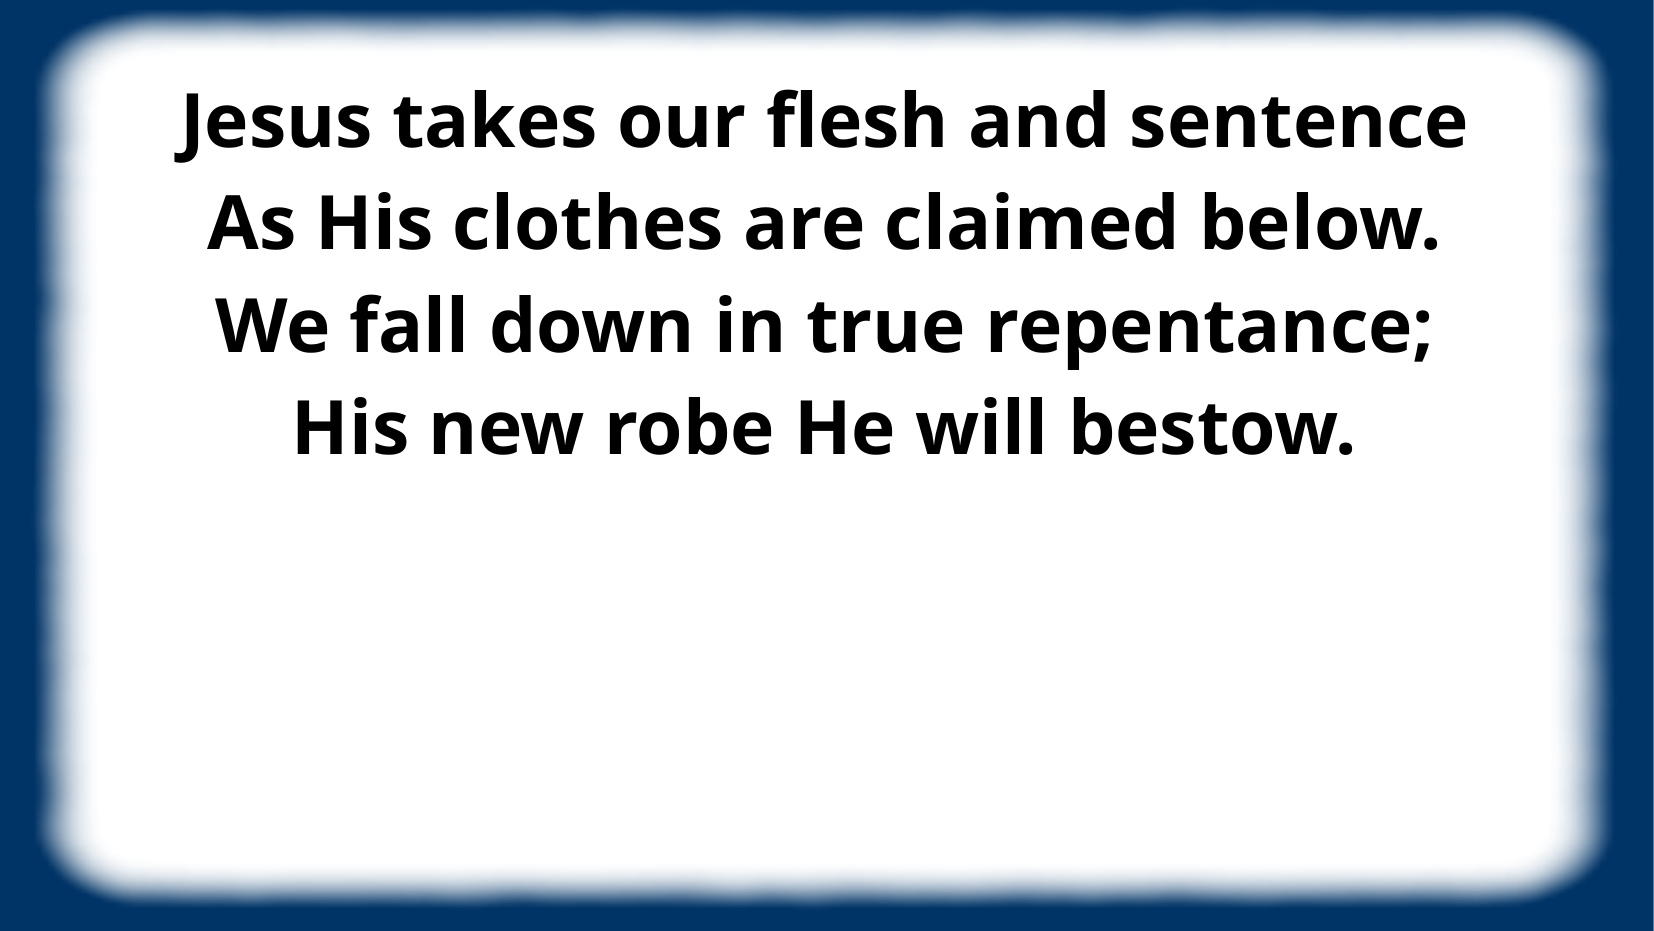

Jesus takes our flesh and sentence
As His clothes are claimed below.
We fall down in true repentance;
His new robe He will bestow.